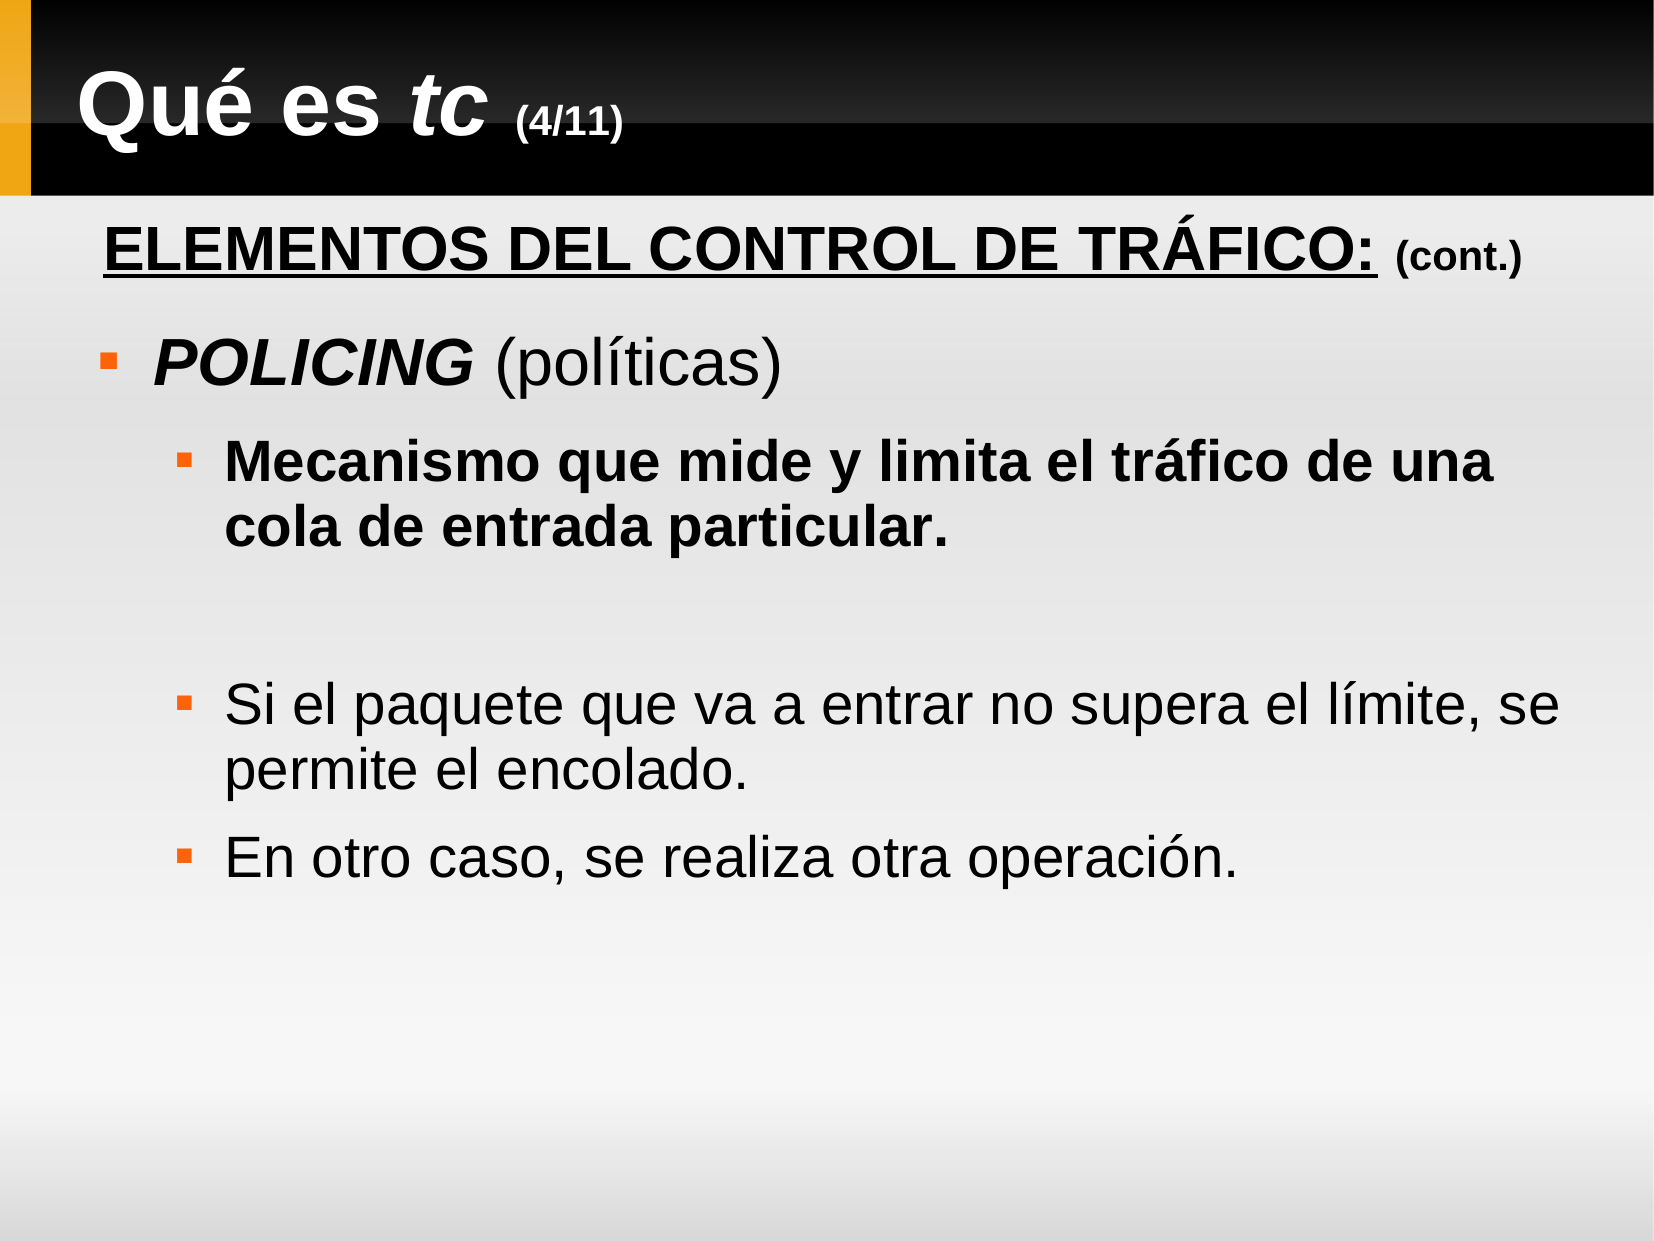

# Qué es tc (4/11)
ELEMENTOS DEL CONTROL DE TRÁFICO: (cont.)
POLICING (políticas)
Mecanismo que mide y limita el tráfico de una cola de entrada particular.
Si el paquete que va a entrar no supera el límite, se permite el encolado.
En otro caso, se realiza otra operación.